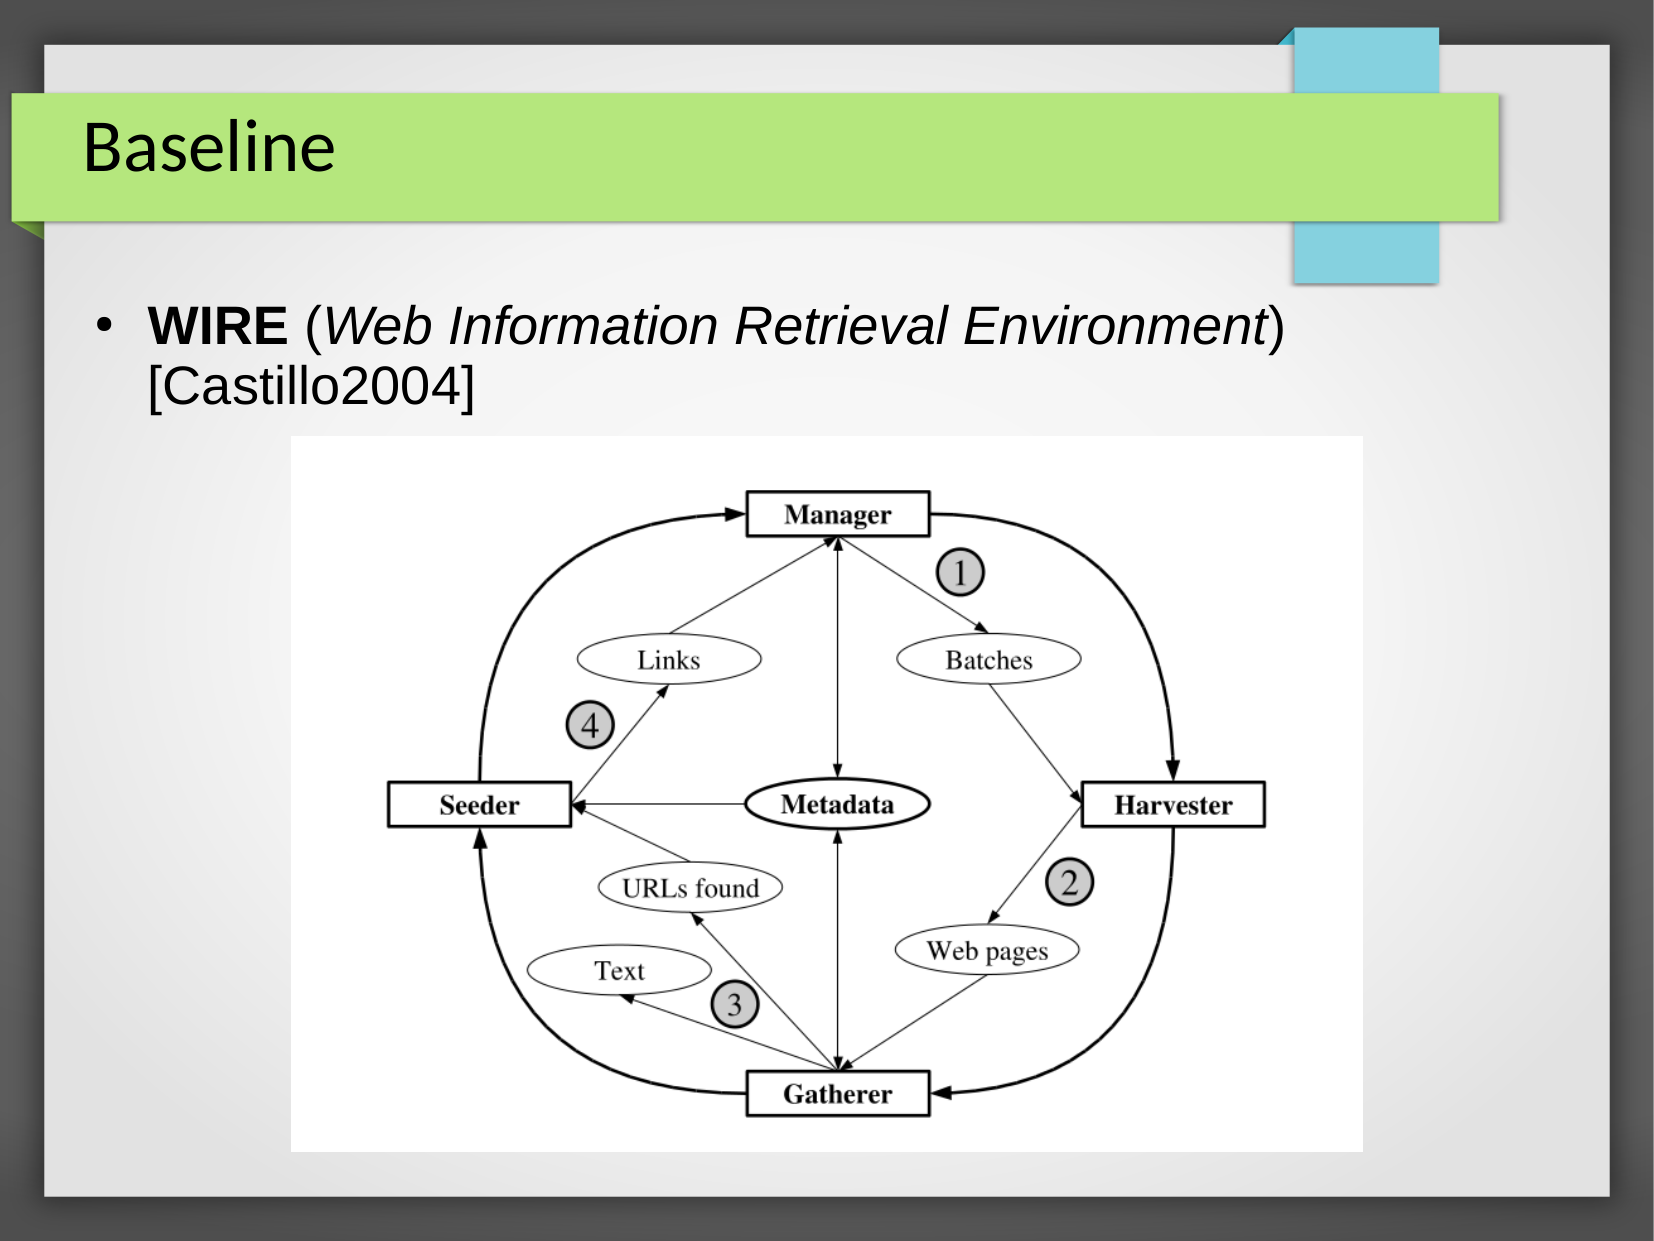

# Baseline
WIRE (Web Information Retrieval Environment) [Castillo2004]